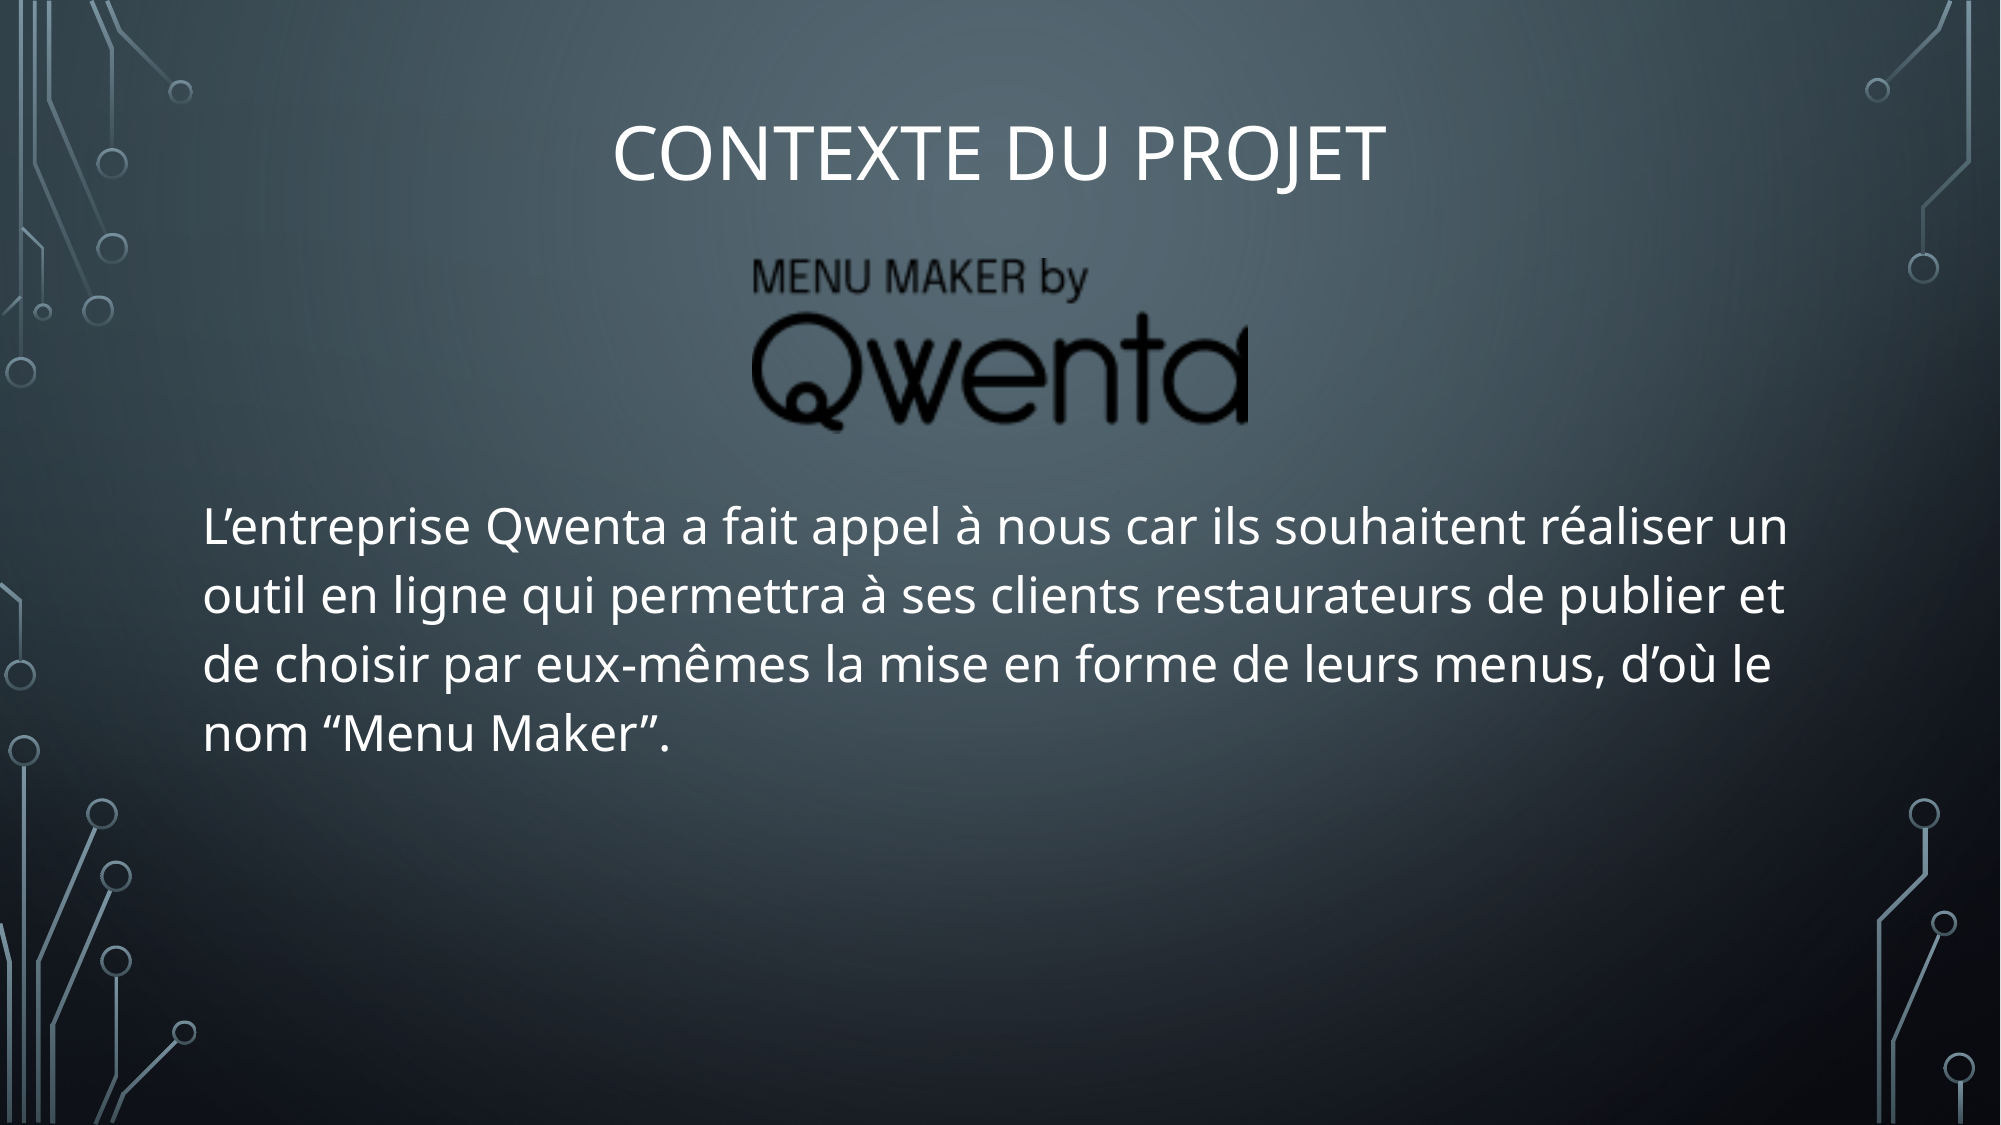

# Contexte du projet
L’entreprise Qwenta a fait appel à nous car ils souhaitent réaliser un outil en ligne qui permettra à ses clients restaurateurs de publier et de choisir par eux-mêmes la mise en forme de leurs menus, d’où le nom “Menu Maker”.